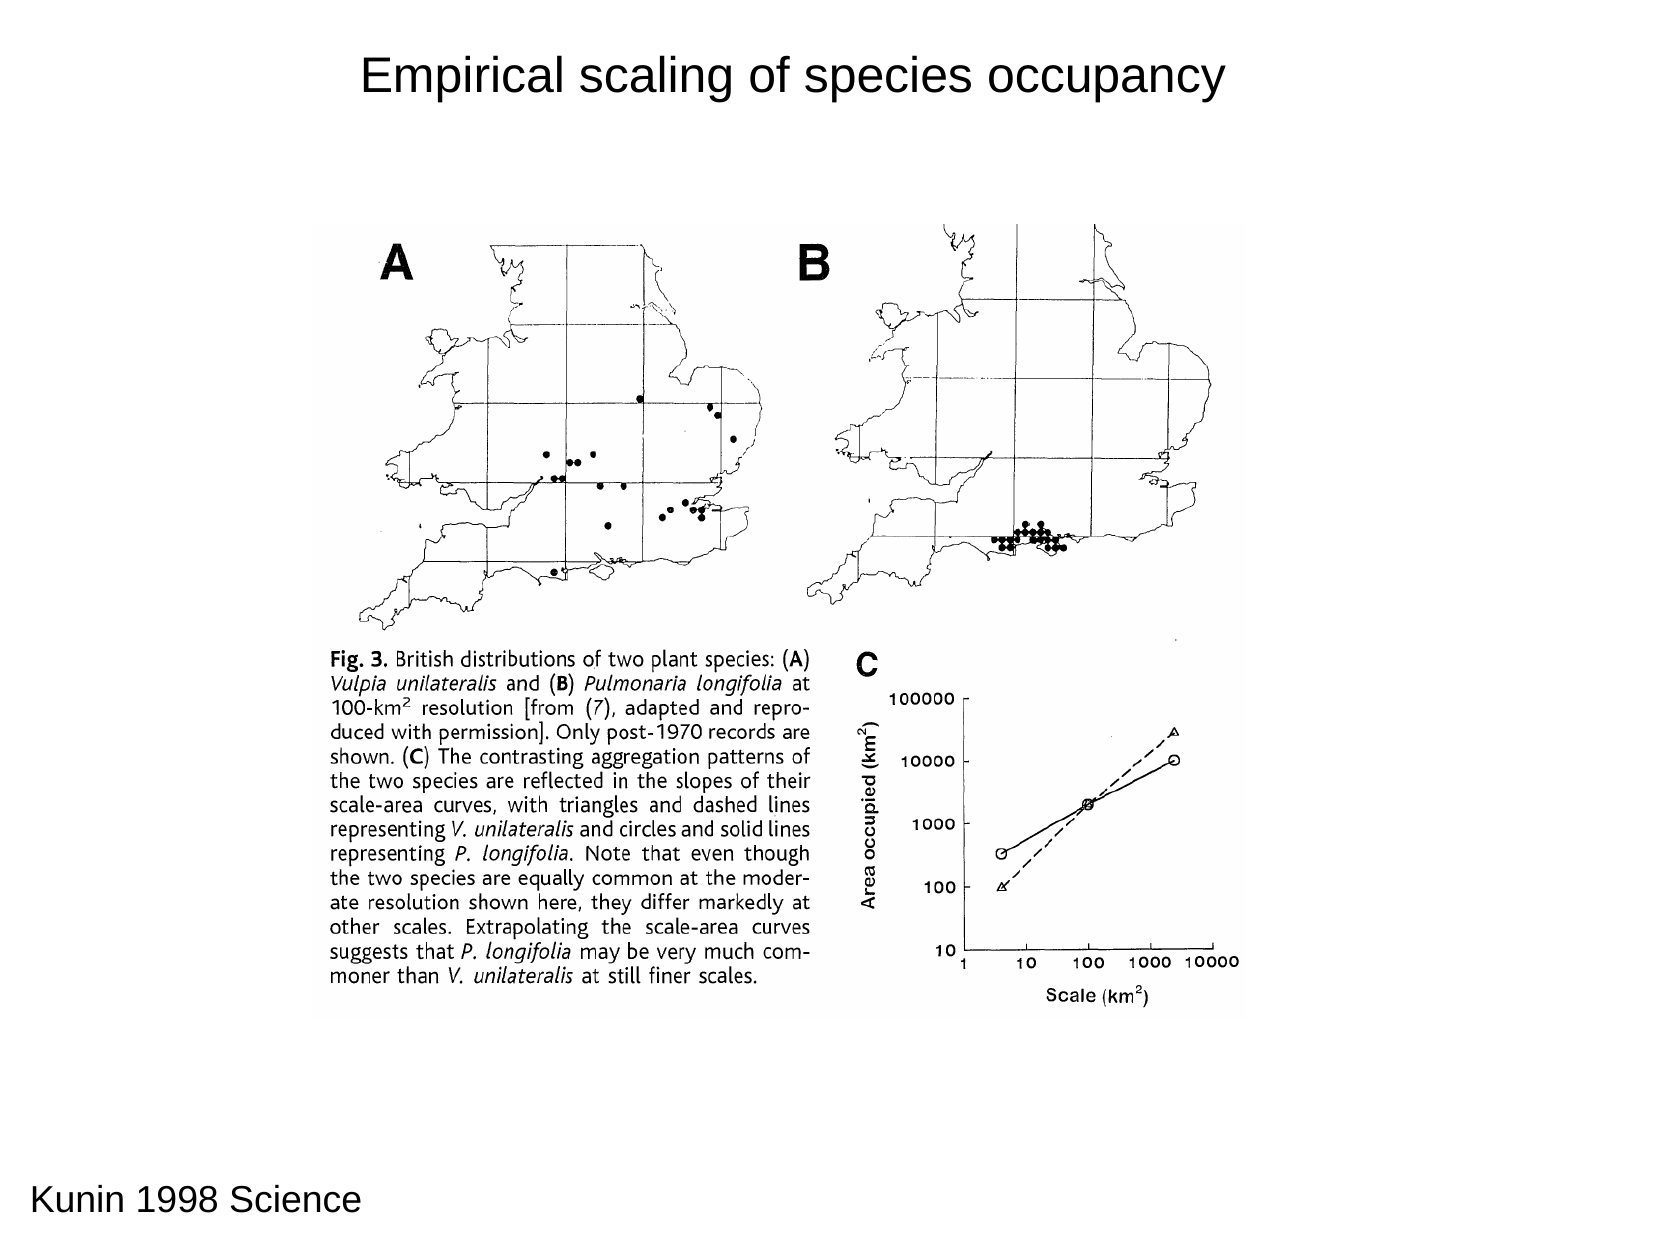

Empirical scaling of species occupancy
Kunin 1998 Science